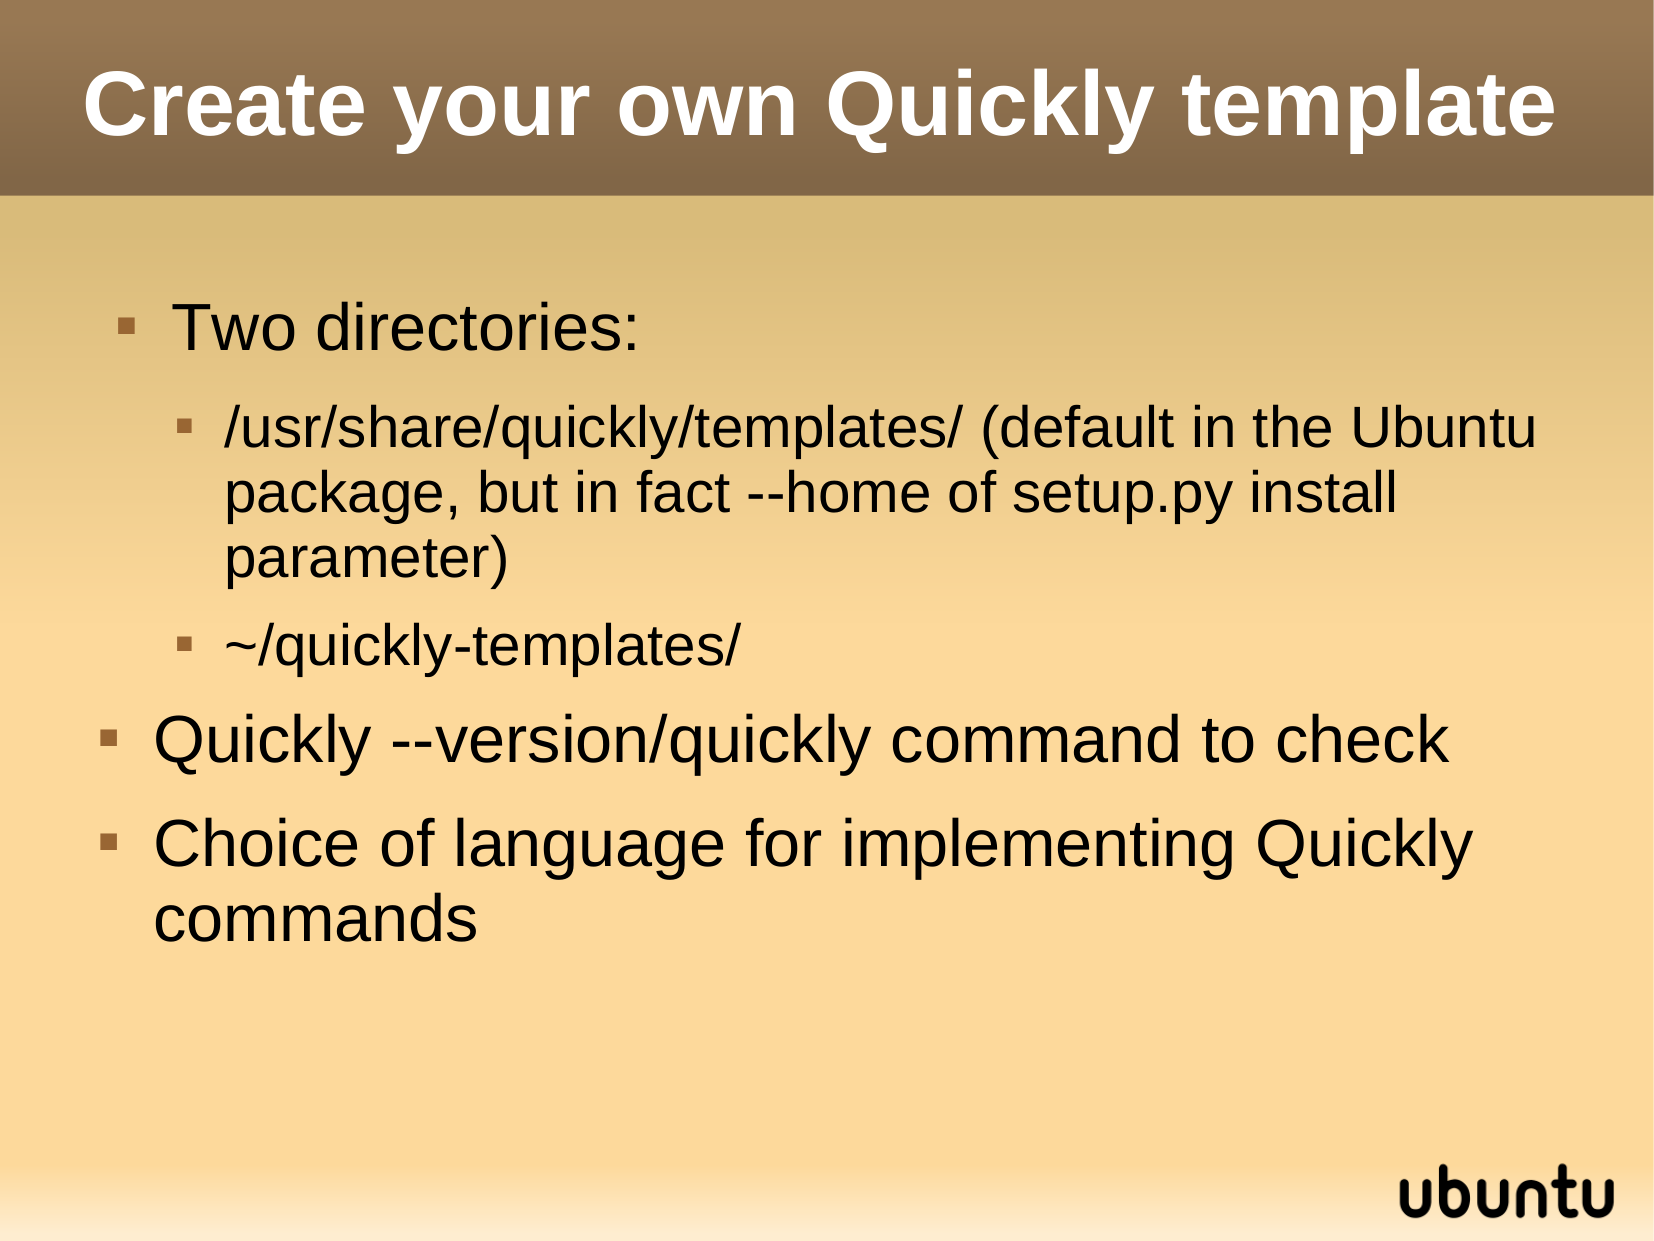

# Create your own Quickly template
Two directories:
/usr/share/quickly/templates/ (default in the Ubuntu package, but in fact --home of setup.py install parameter)
~/quickly-templates/
Quickly --version/quickly command to check
Choice of language for implementing Quickly commands